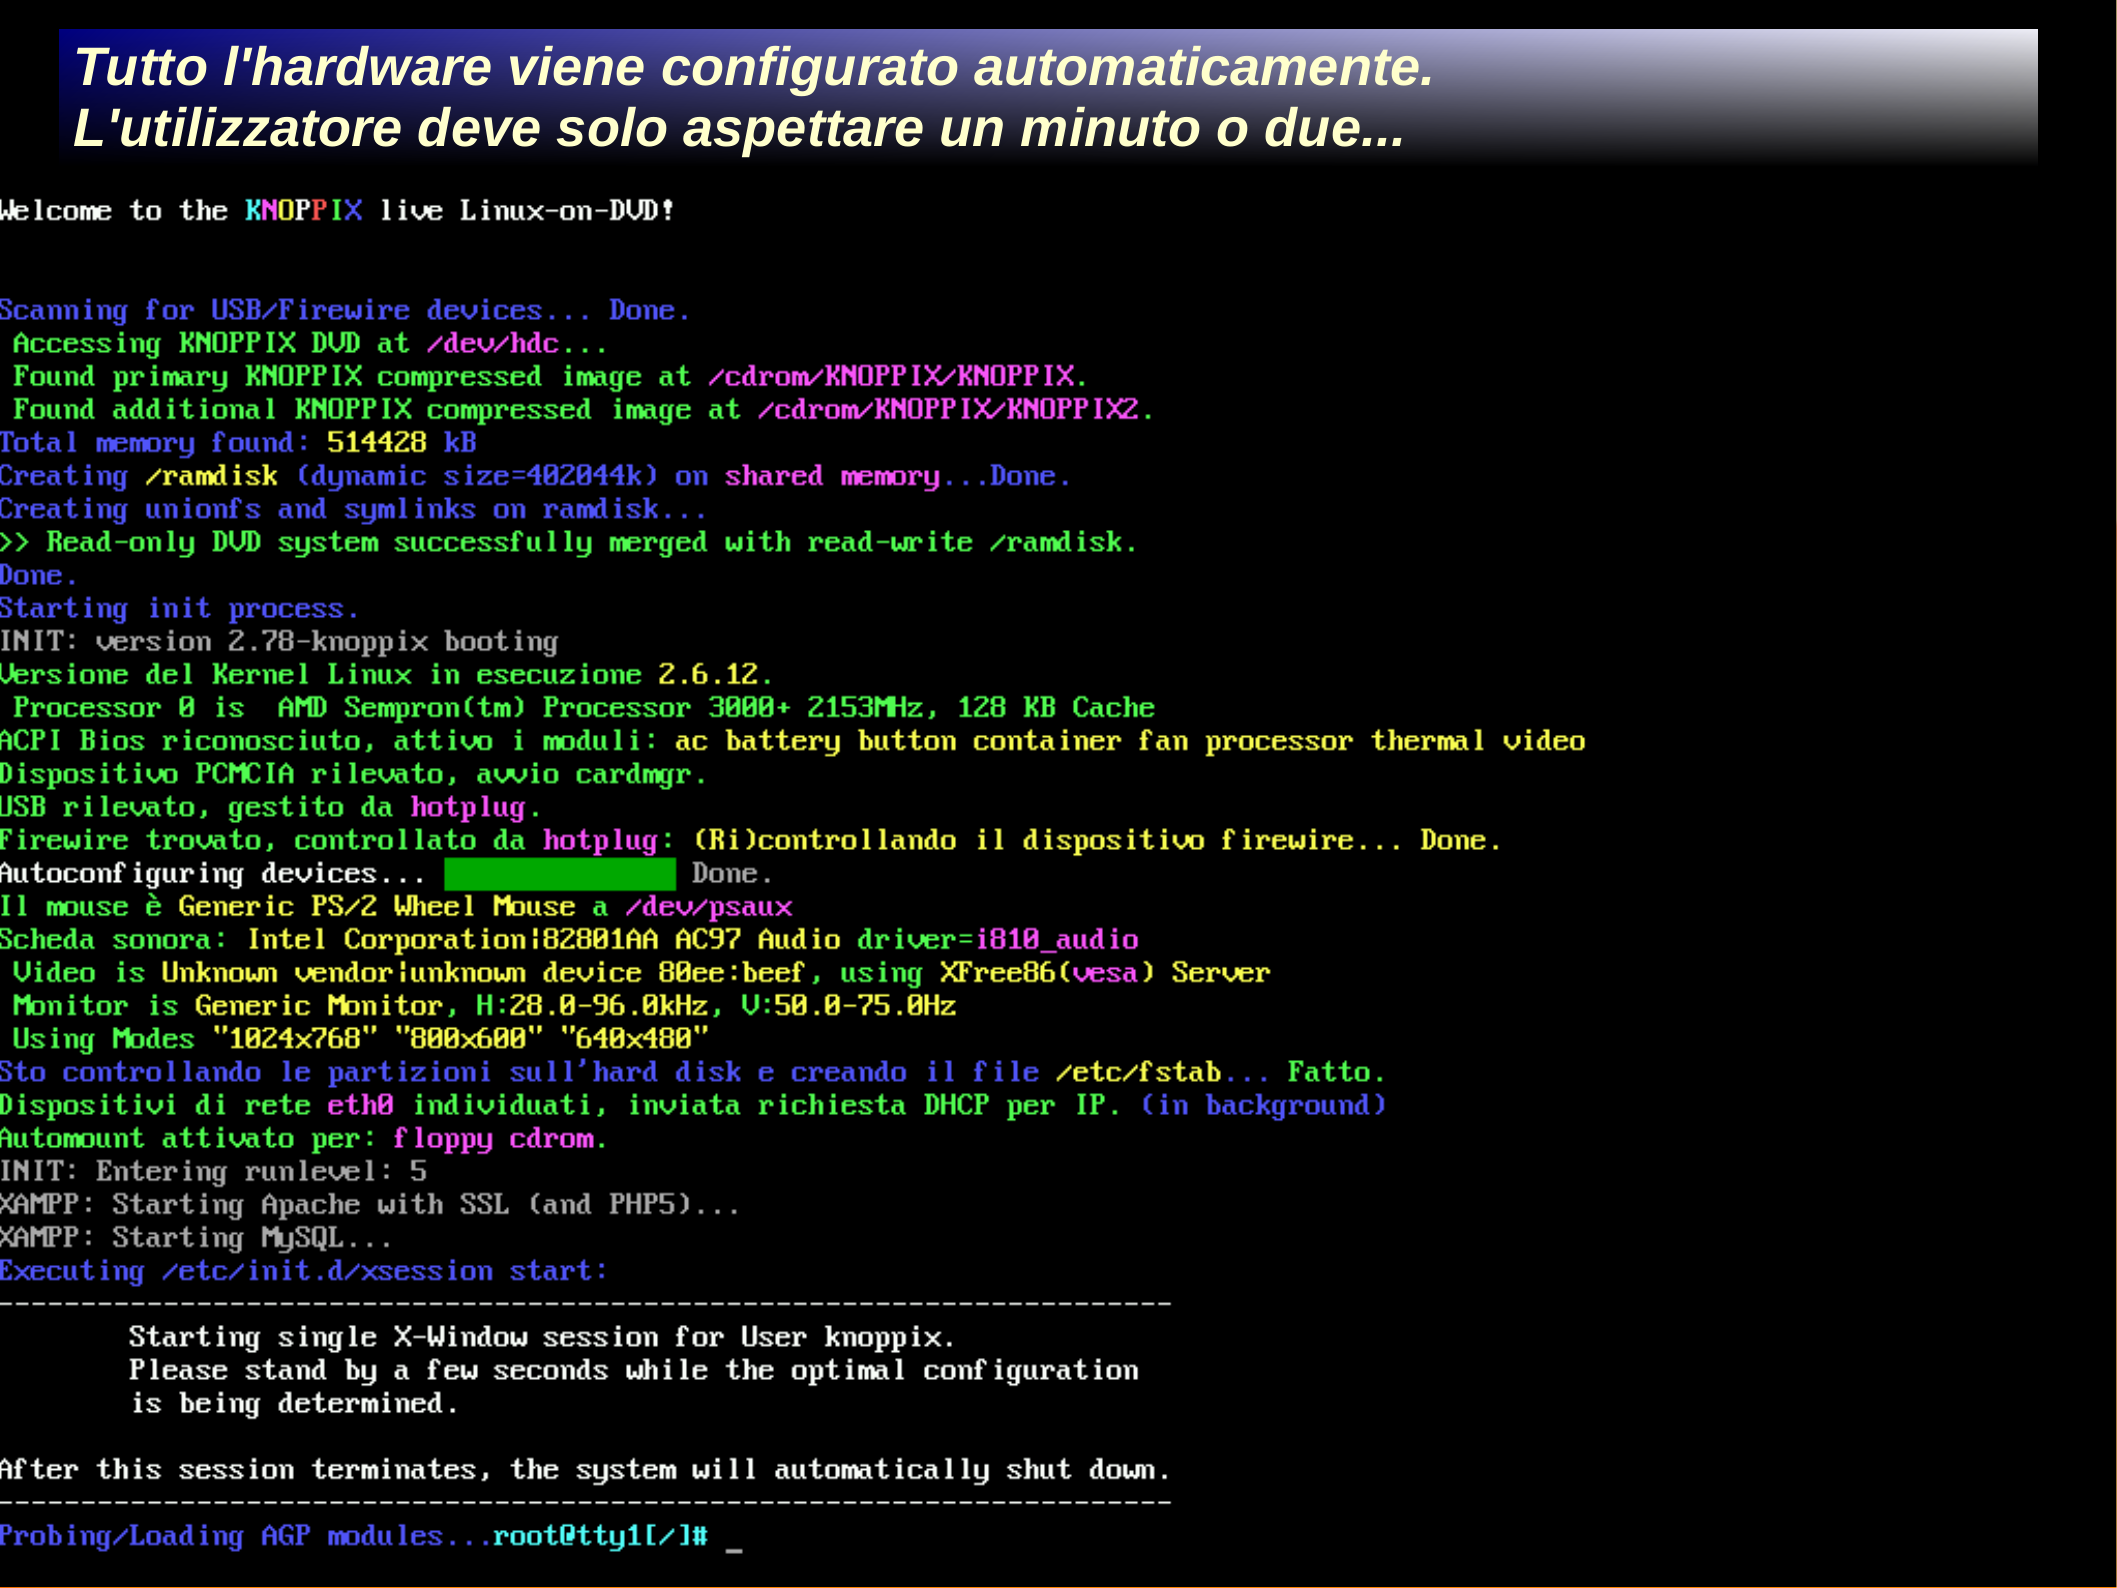

Tutto l'hardware viene configurato automaticamente.
L'utilizzatore deve solo aspettare un minuto o due...